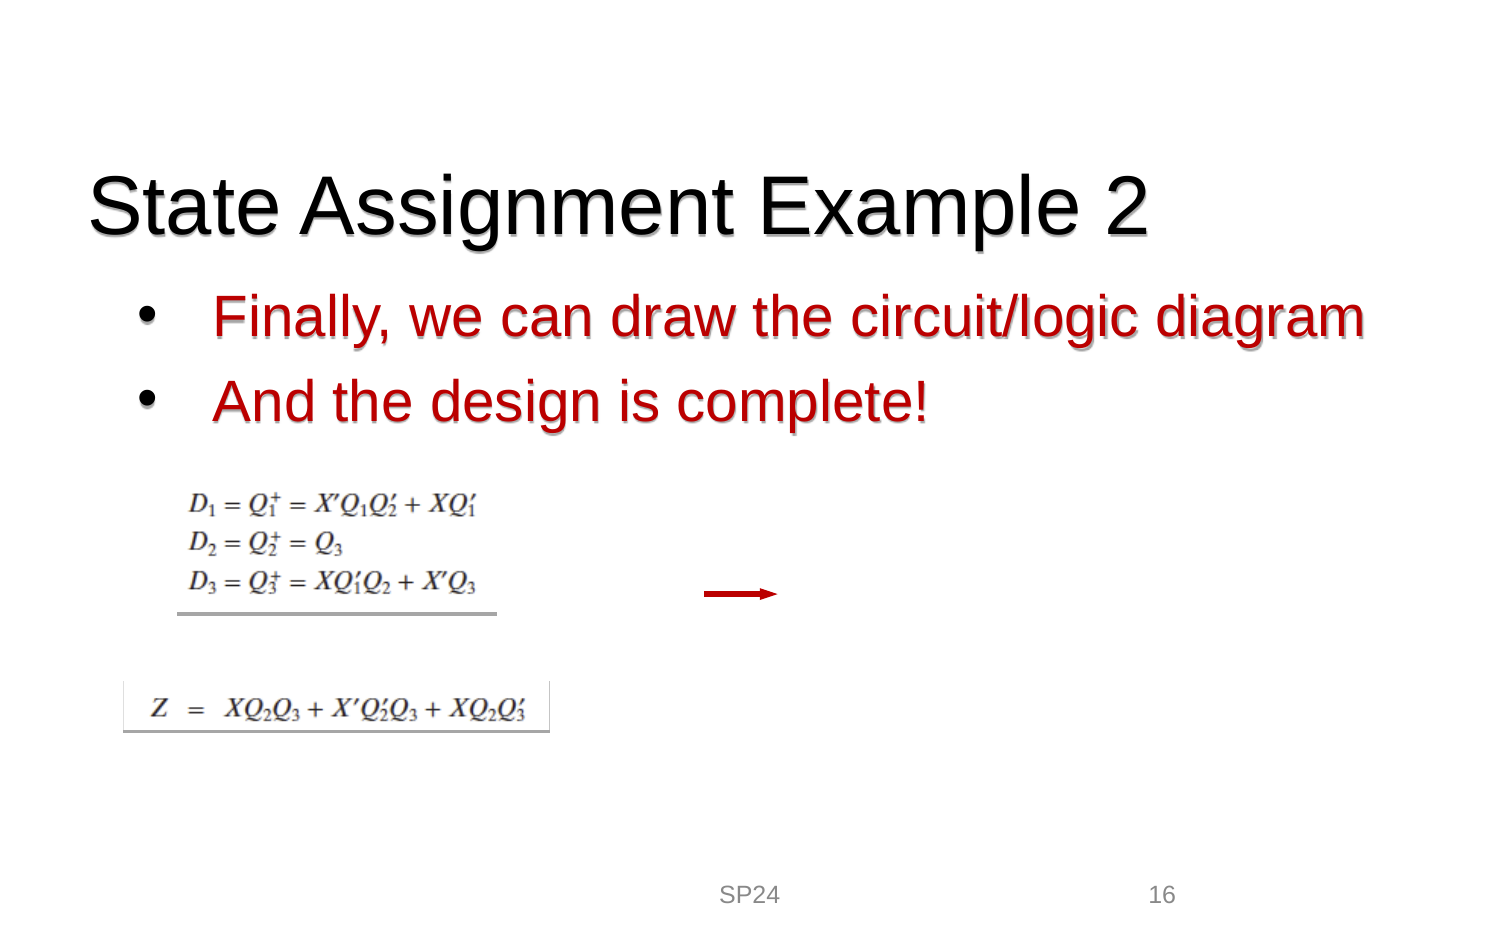

# State Assignment Example 2
Finally, we can draw the circuit/logic diagram
And the design is complete!
SP24